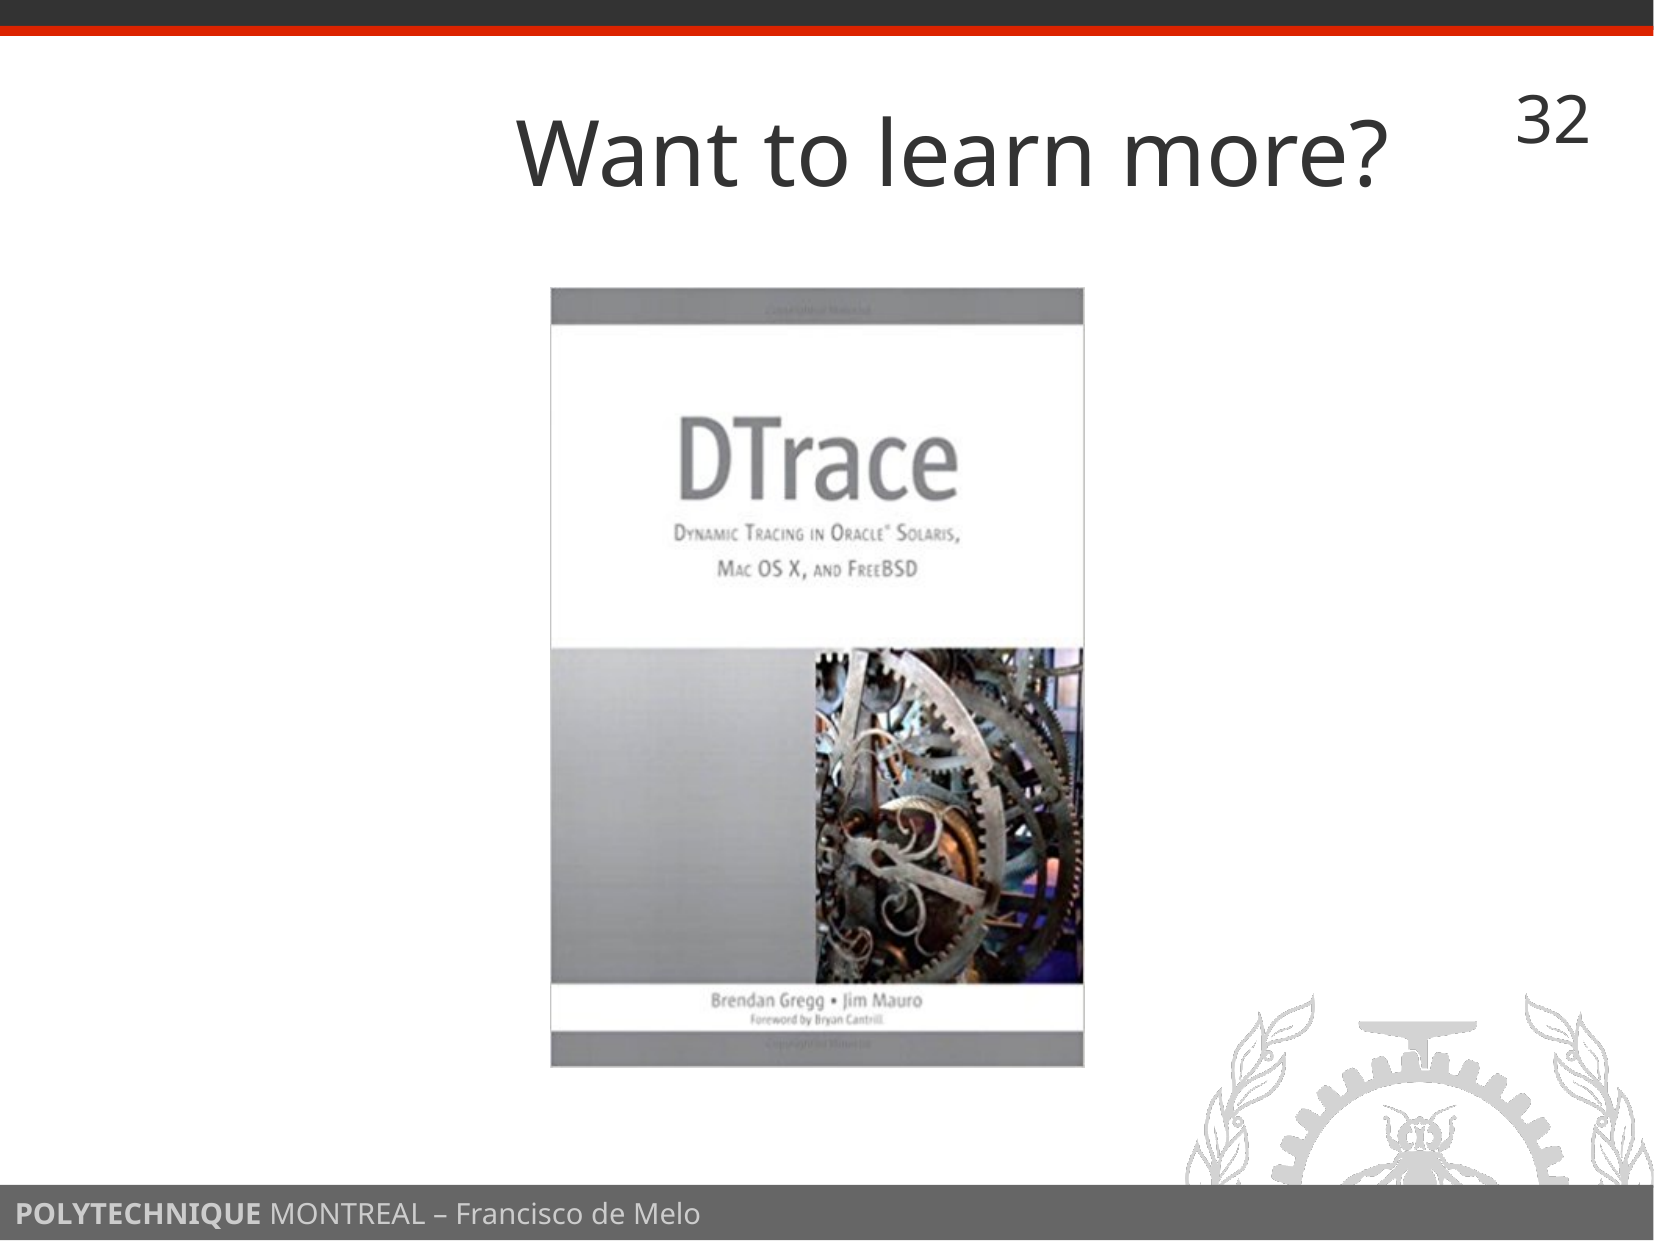

32
 Want to learn more?
POLYTECHNIQUE MONTREAL – Francisco de Melo